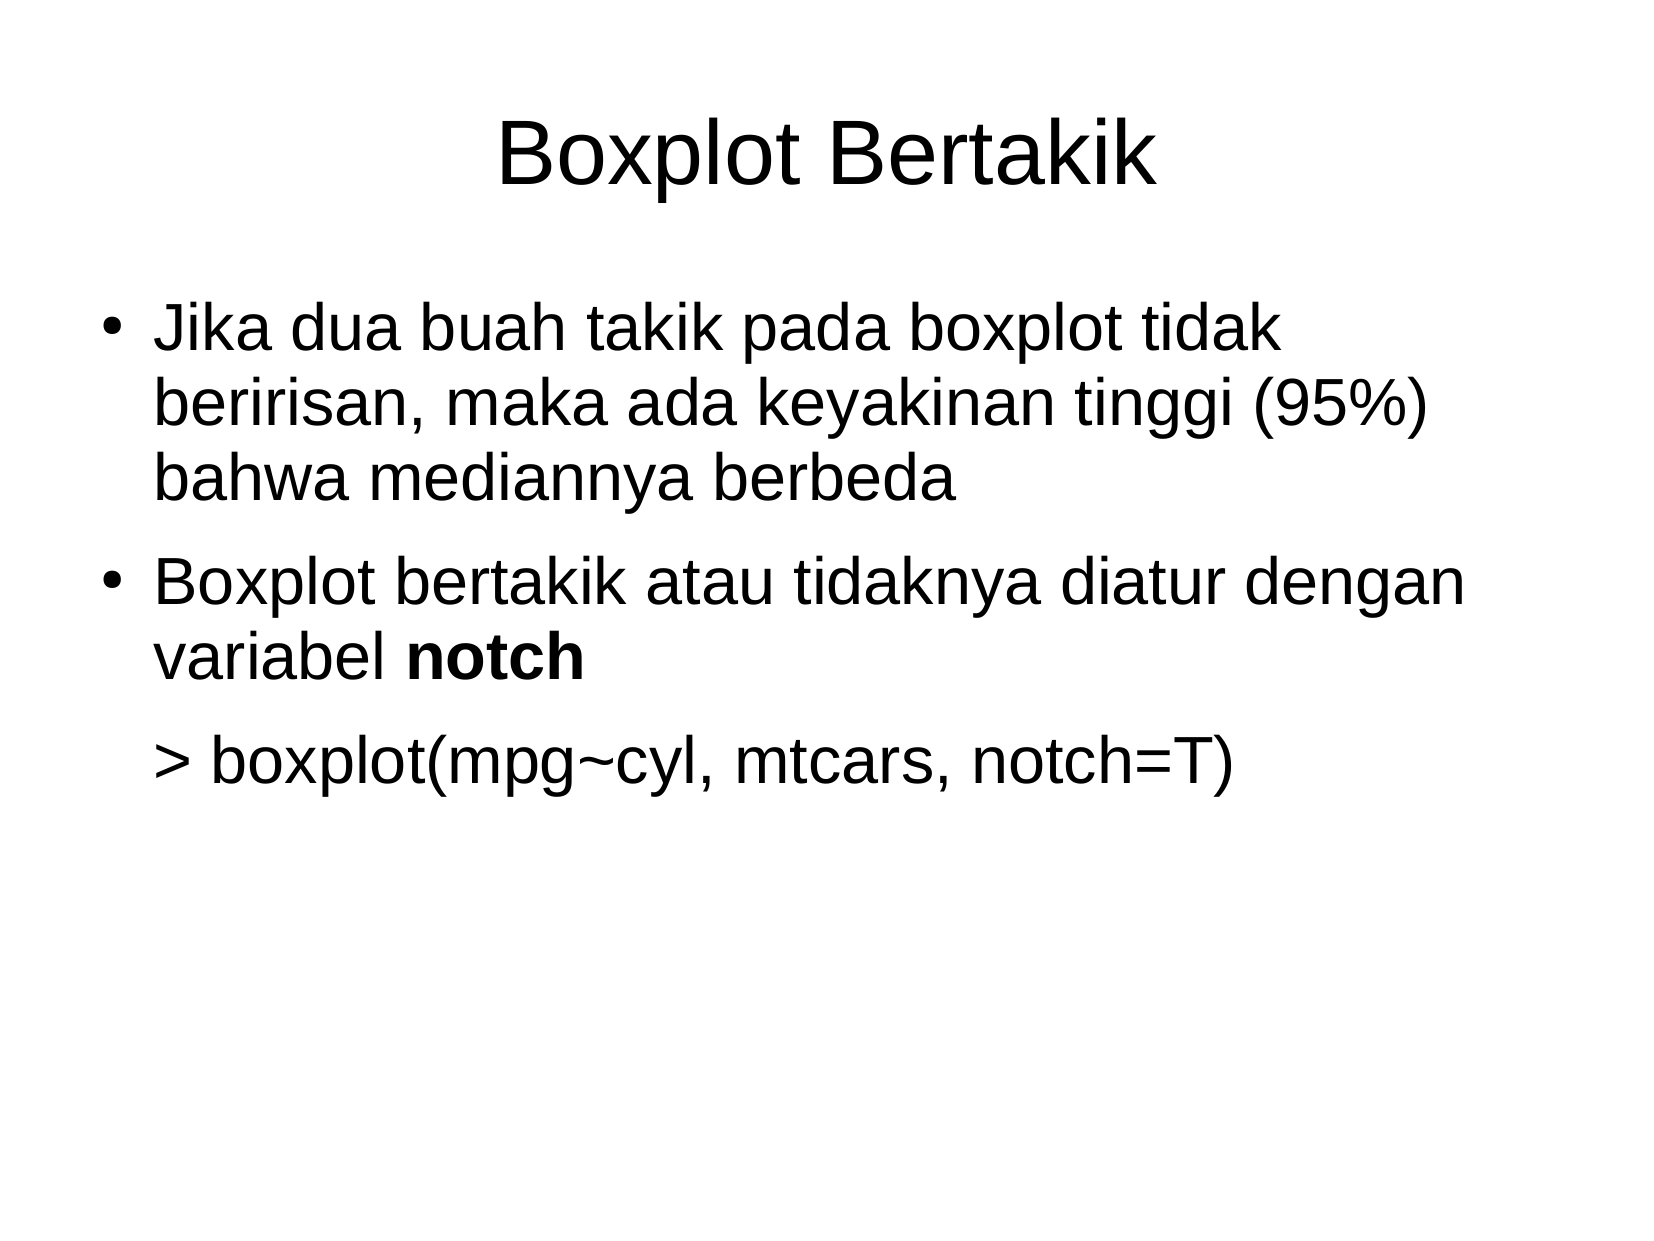

# Boxplot Bertakik
Jika dua buah takik pada boxplot tidak beririsan, maka ada keyakinan tinggi (95%) bahwa mediannya berbeda
Boxplot bertakik atau tidaknya diatur dengan variabel notch
> boxplot(mpg~cyl, mtcars, notch=T)